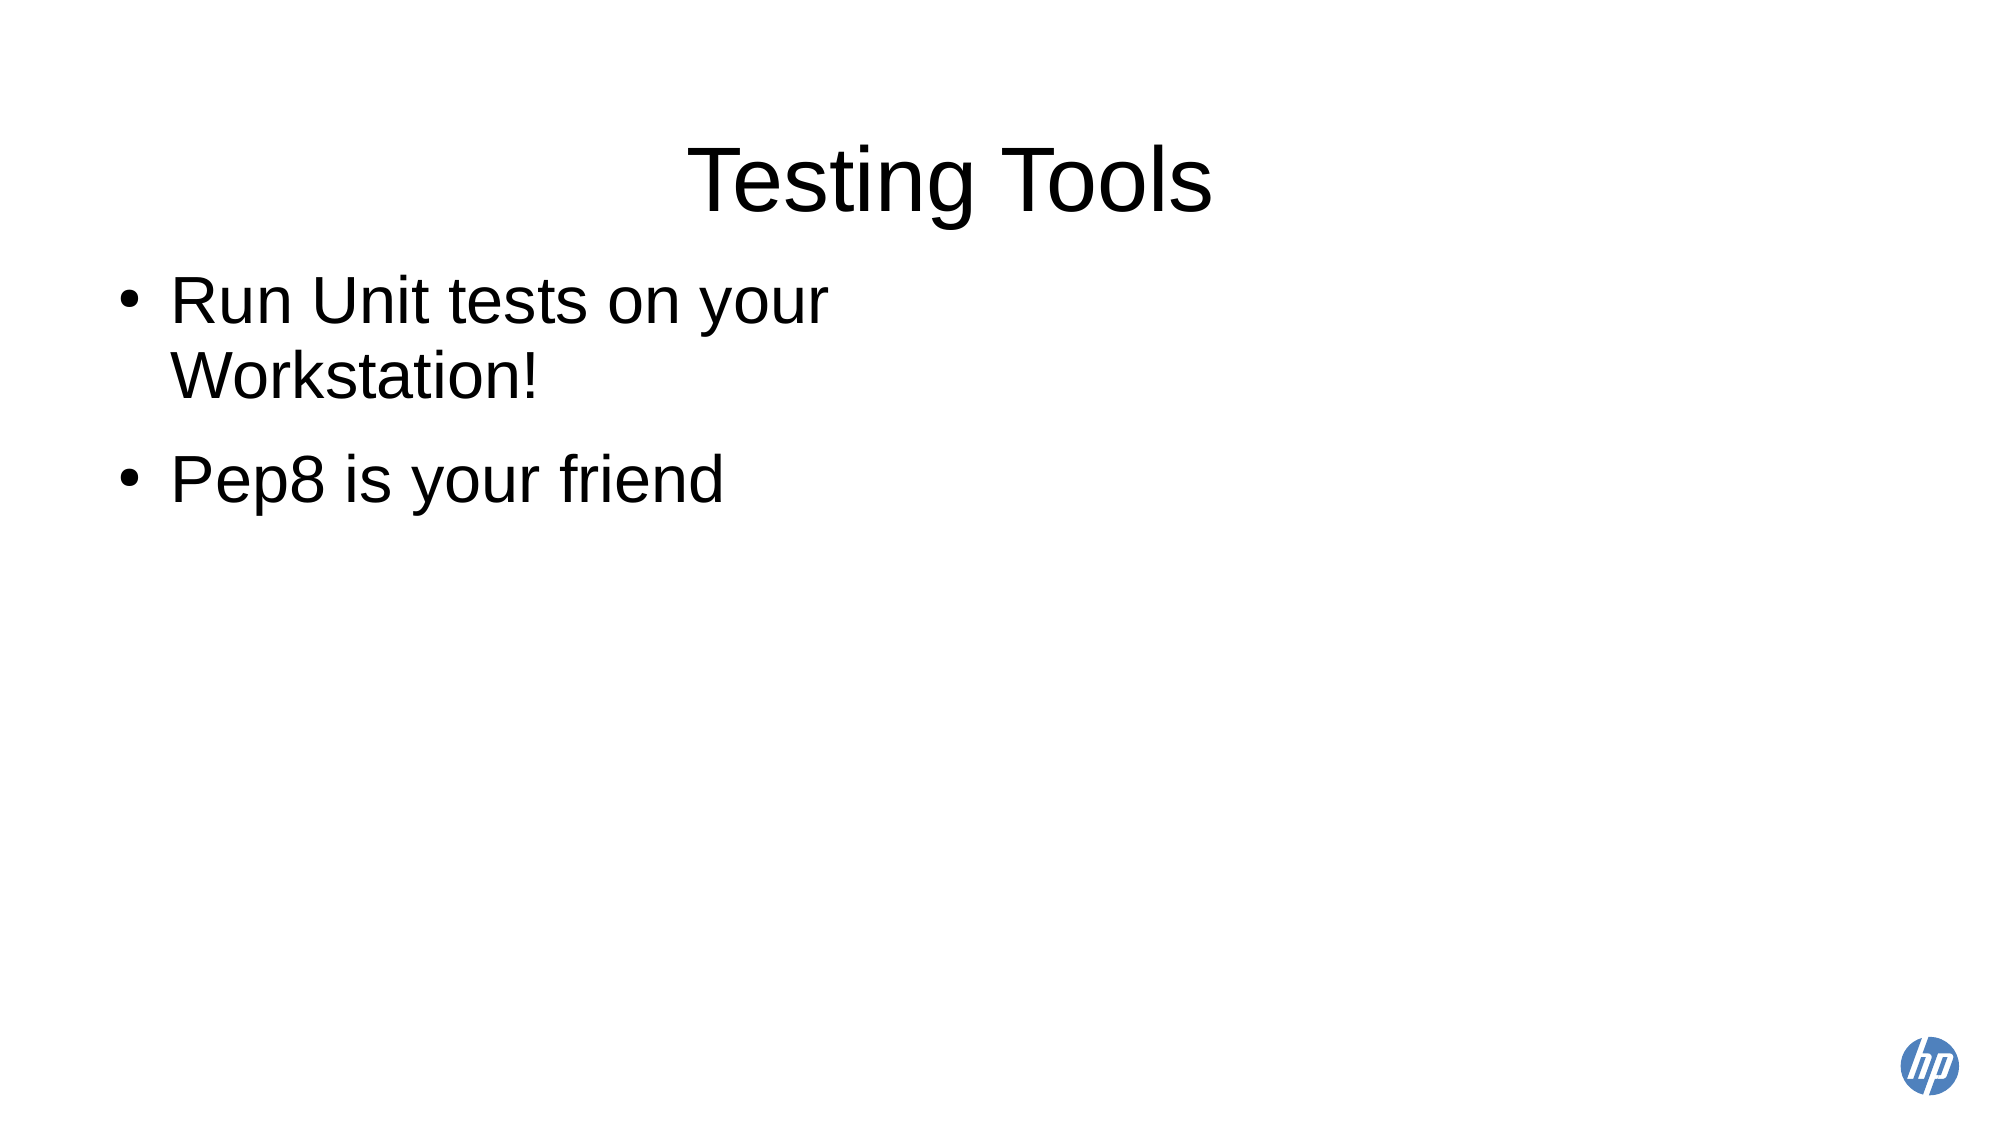

# Testing Tools
Run Unit tests on your Workstation!
Pep8 is your friend